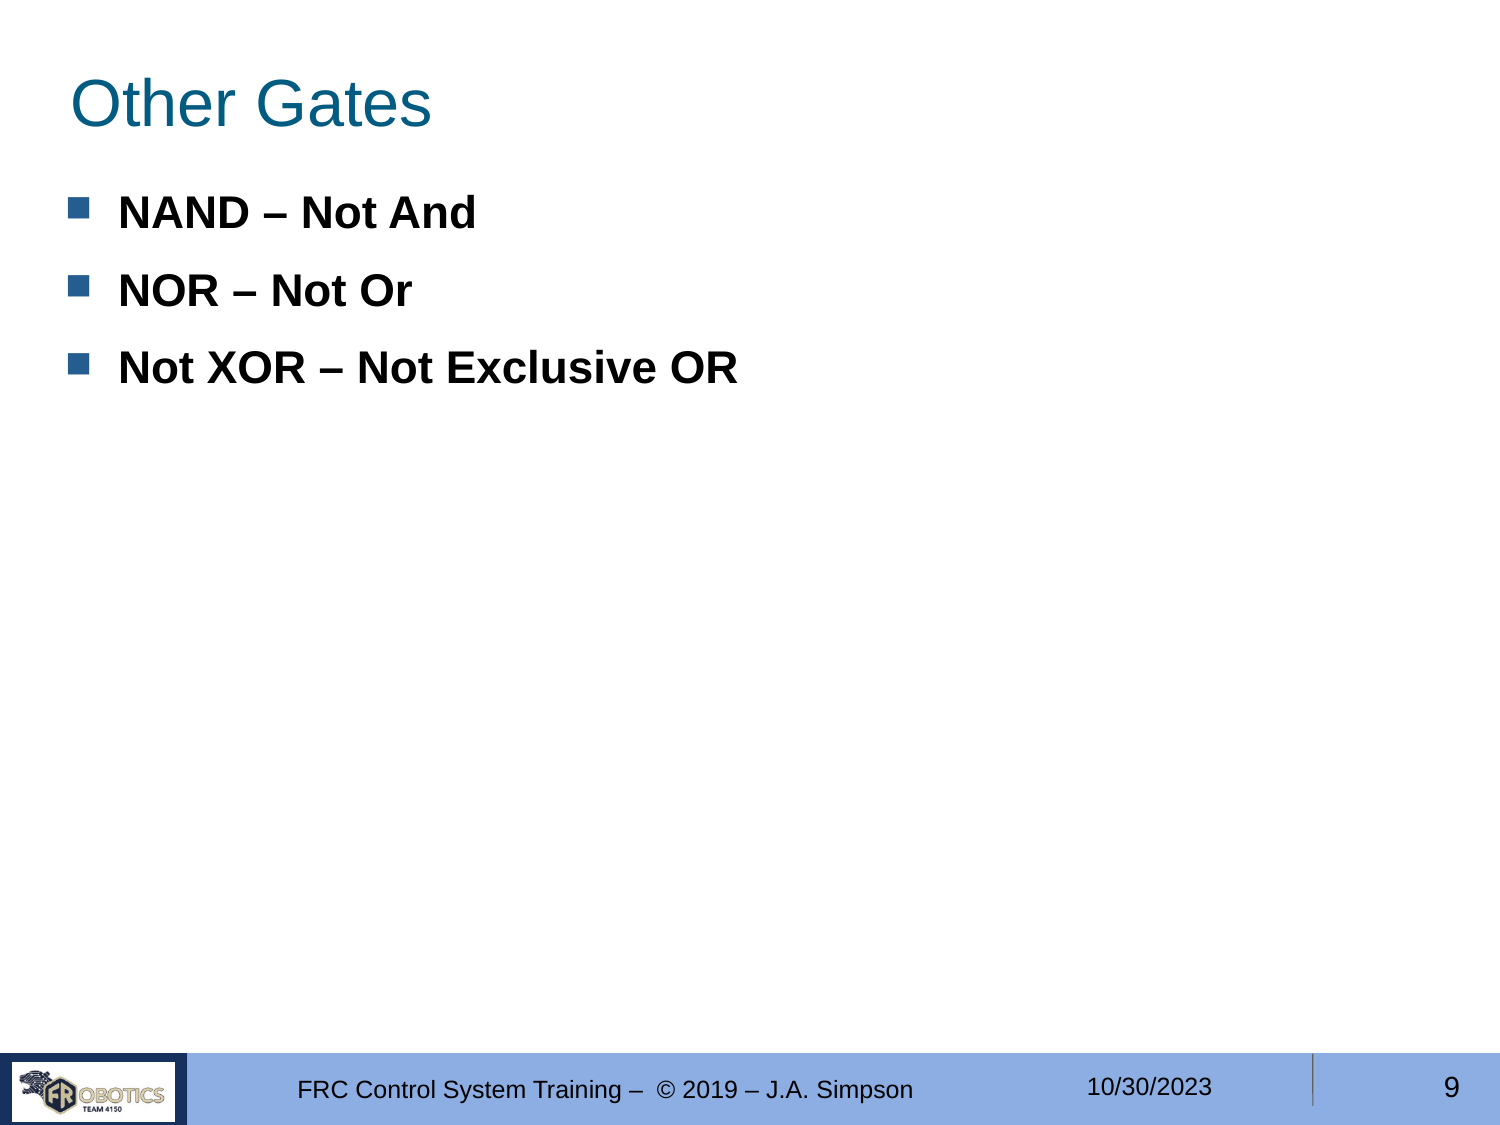

# Other Gates
NAND – Not And
NOR – Not Or
Not XOR – Not Exclusive OR
10/30/2023
FRC Control System Training – © 2019 – J.A. Simpson